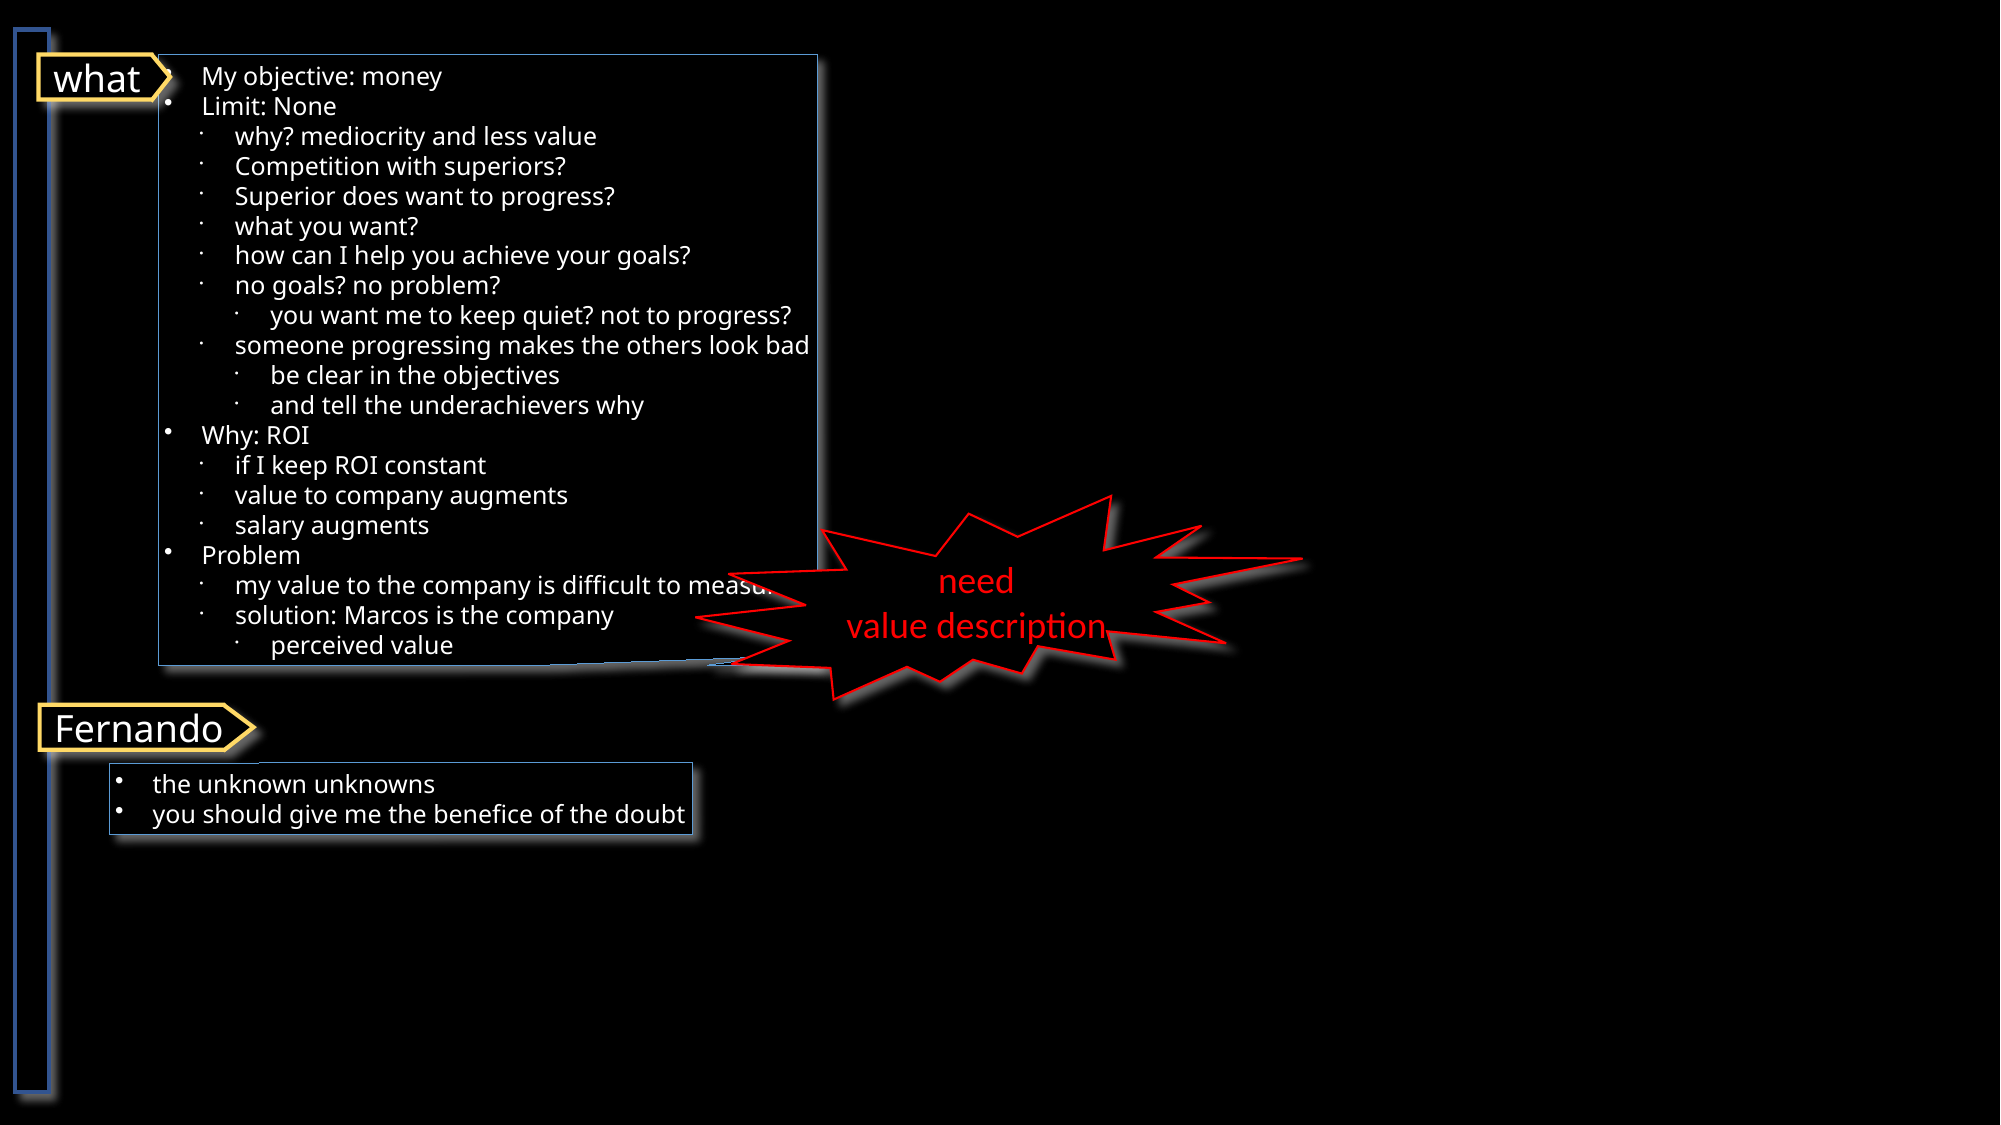

# 5.1 lexicon
what
My objective: money
Limit: None
why? mediocrity and less value
Competition with superiors?
Superior does want to progress?
what you want?
how can I help you achieve your goals?
no goals? no problem?
you want me to keep quiet? not to progress?
someone progressing makes the others look bad
be clear in the objectives
and tell the underachievers why
Why: ROI
if I keep ROI constant
value to company augments
salary augments
Problem
my value to the company is difficult to measure
solution: Marcos is the company
perceived value
need
value description
Fernando
the unknown unknowns
you should give me the benefice of the doubt